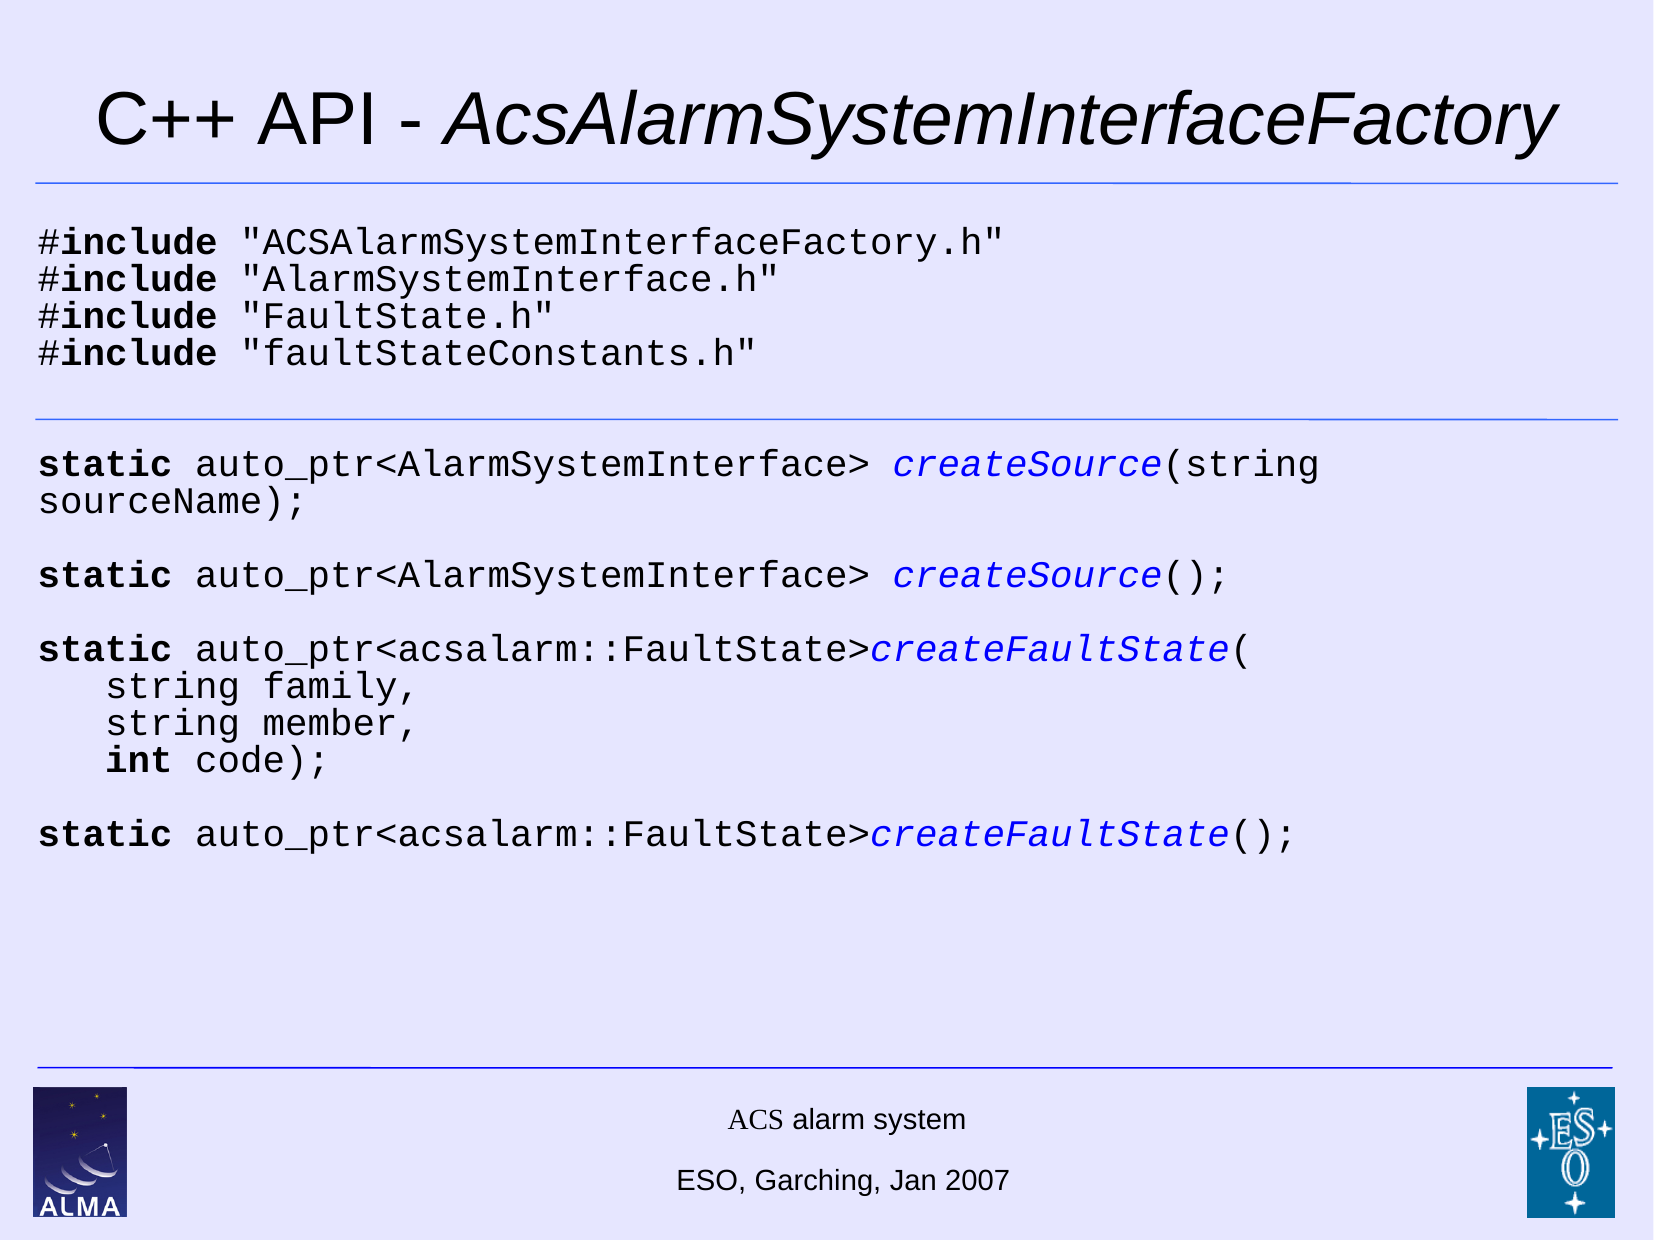

# C++ API - AcsAlarmSystemInterfaceFactory
#include "ACSAlarmSystemInterfaceFactory.h"
#include "AlarmSystemInterface.h"
#include "FaultState.h"
#include "faultStateConstants.h"
static auto_ptr<AlarmSystemInterface> createSource(string sourceName);
static auto_ptr<AlarmSystemInterface> createSource();
static auto_ptr<acsalarm::FaultState>createFaultState(
 string family,
 string member,
 int code);
static auto_ptr<acsalarm::FaultState>createFaultState();